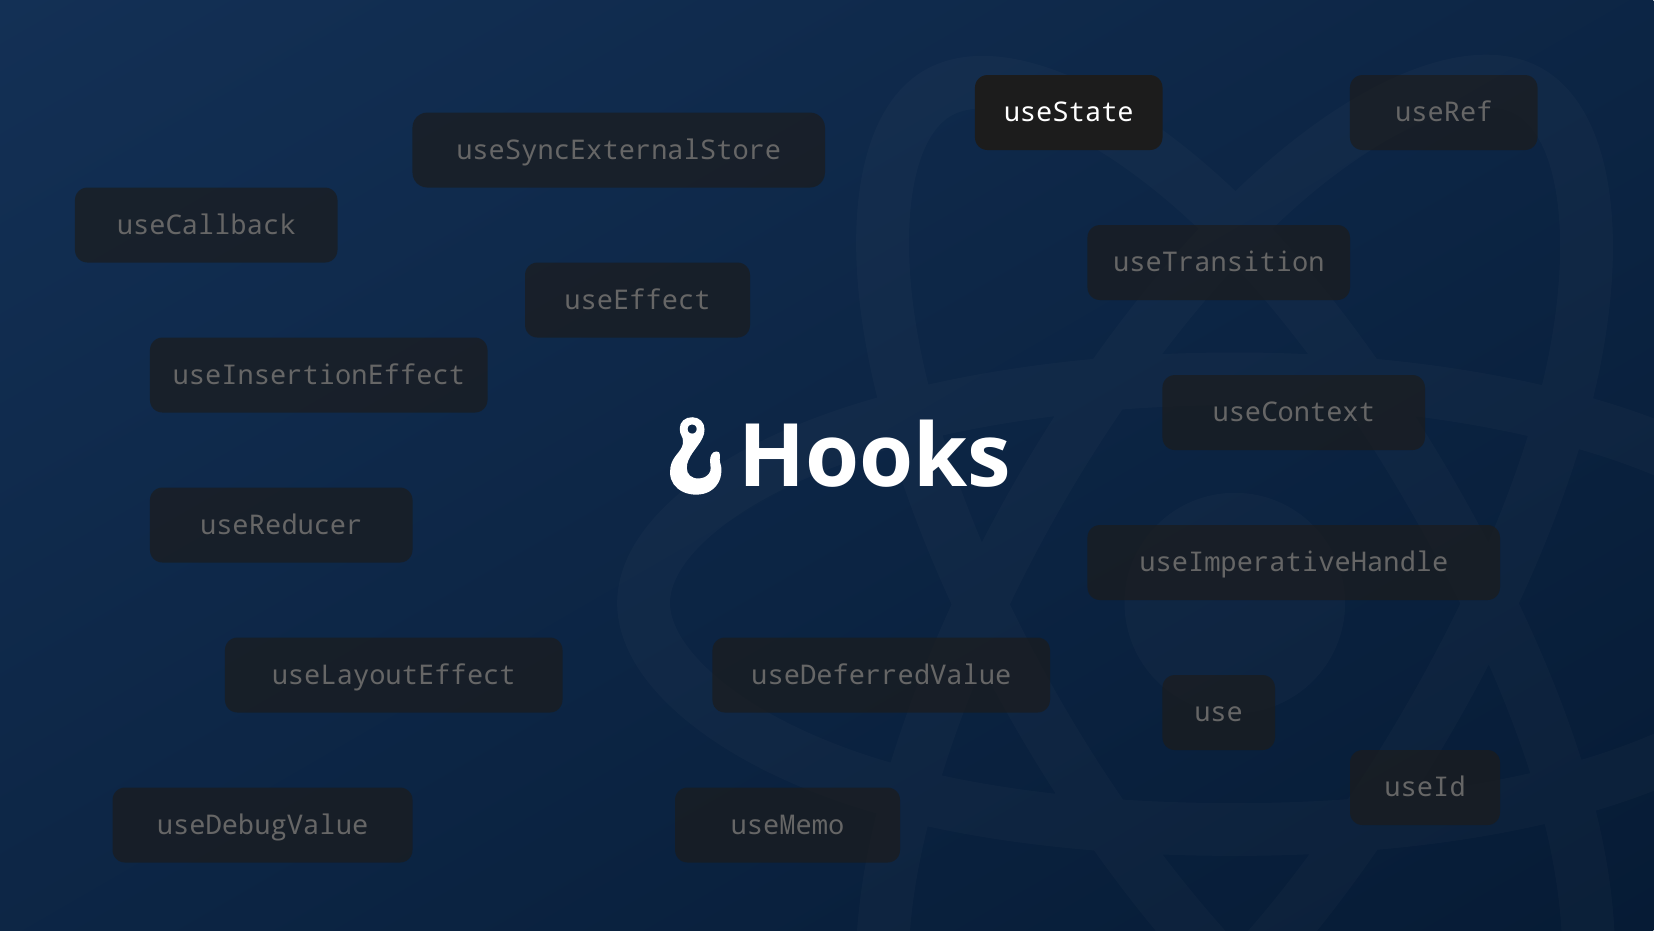

useState
useRef
useSyncExternalStore
useCallback
useTransition
useEffect
useInsertionEffect
# 🪝Hooks
useContext
useReducer
useImperativeHandle
useLayoutEffect
useDeferredValue
use
useId
useDebugValue
useMemo